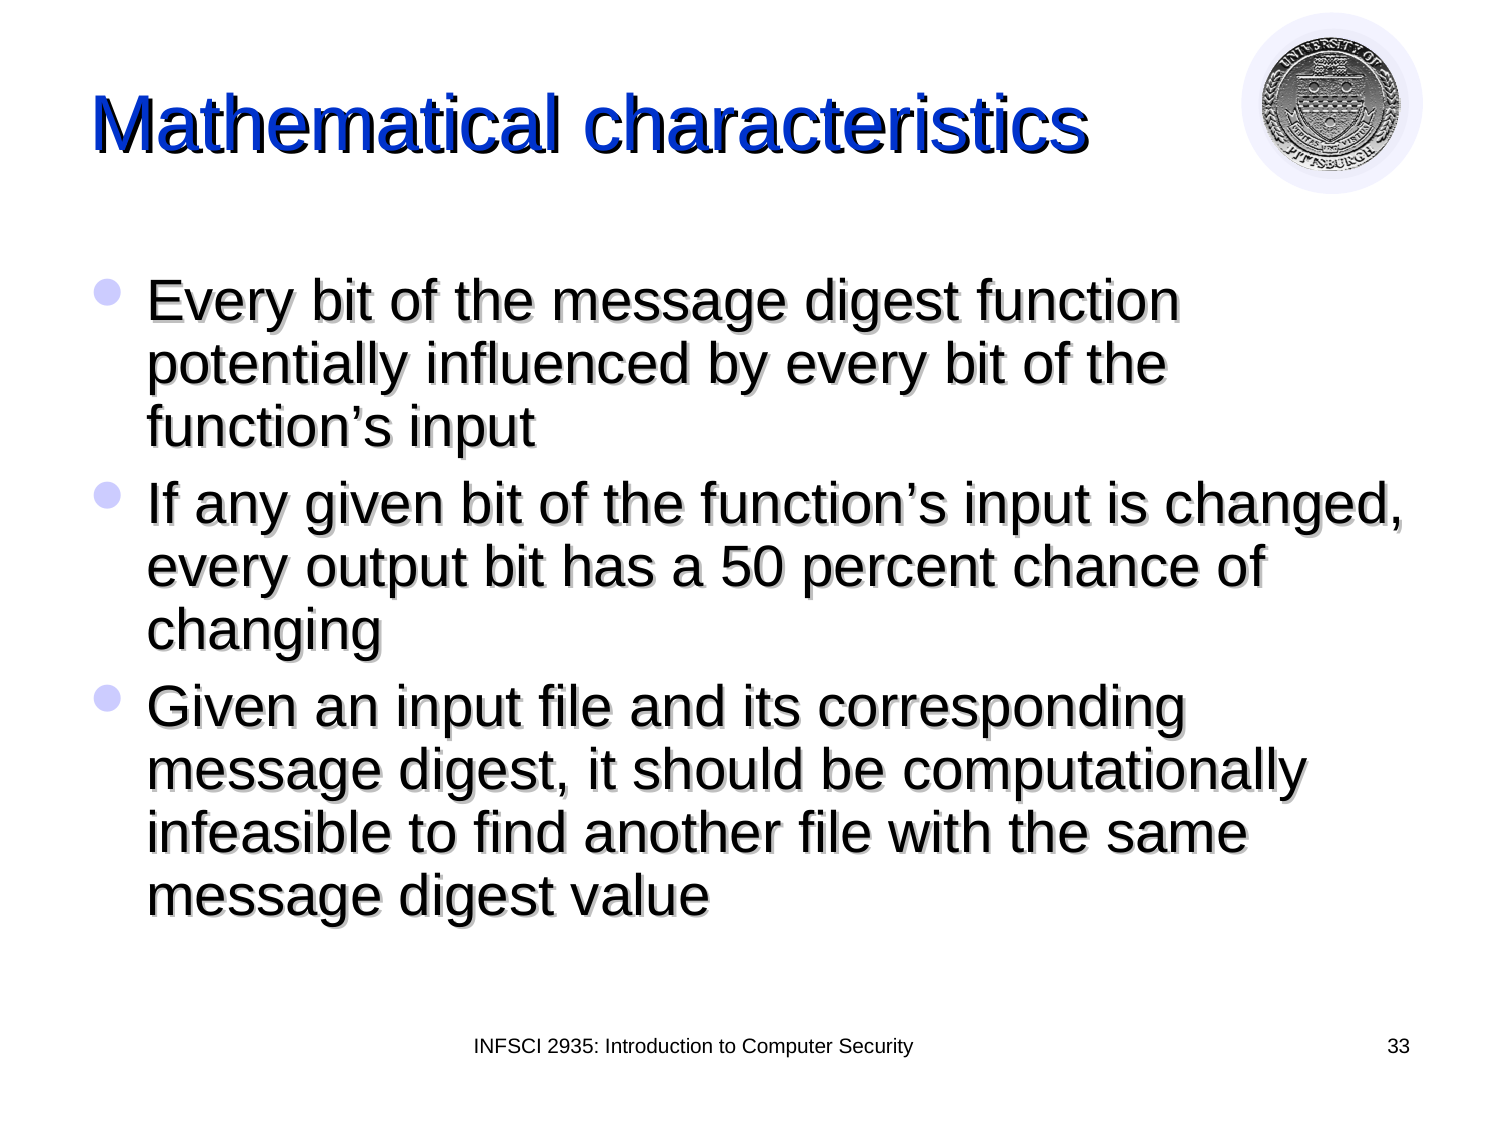

# Mathematical characteristics
Every bit of the message digest function potentially influenced by every bit of the function’s input
If any given bit of the function’s input is changed, every output bit has a 50 percent chance of changing
Given an input file and its corresponding message digest, it should be computationally infeasible to find another file with the same message digest value
33